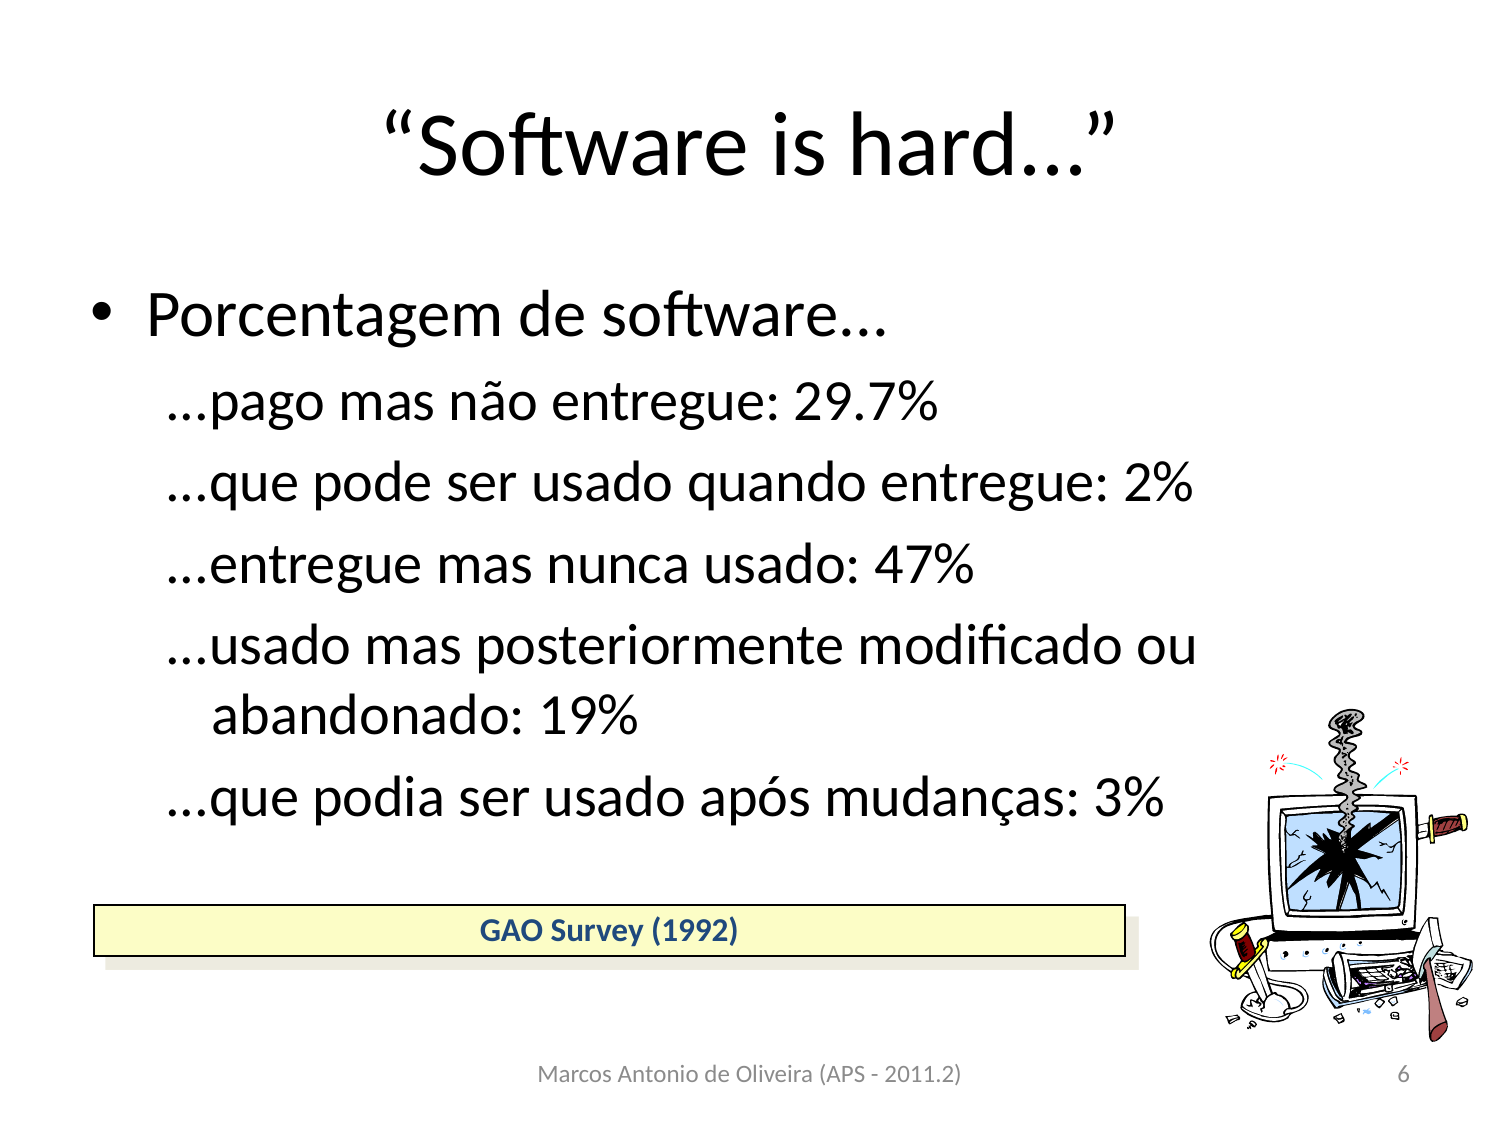

# “Software is hard...”
Porcentagem de software...
...pago mas não entregue: 29.7%
...que pode ser usado quando entregue: 2%
...entregue mas nunca usado: 47%
...usado mas posteriormente modificado ou abandonado: 19%
...que podia ser usado após mudanças: 3%
GAO Survey (1992)
Marcos Antonio de Oliveira (APS - 2011.2)